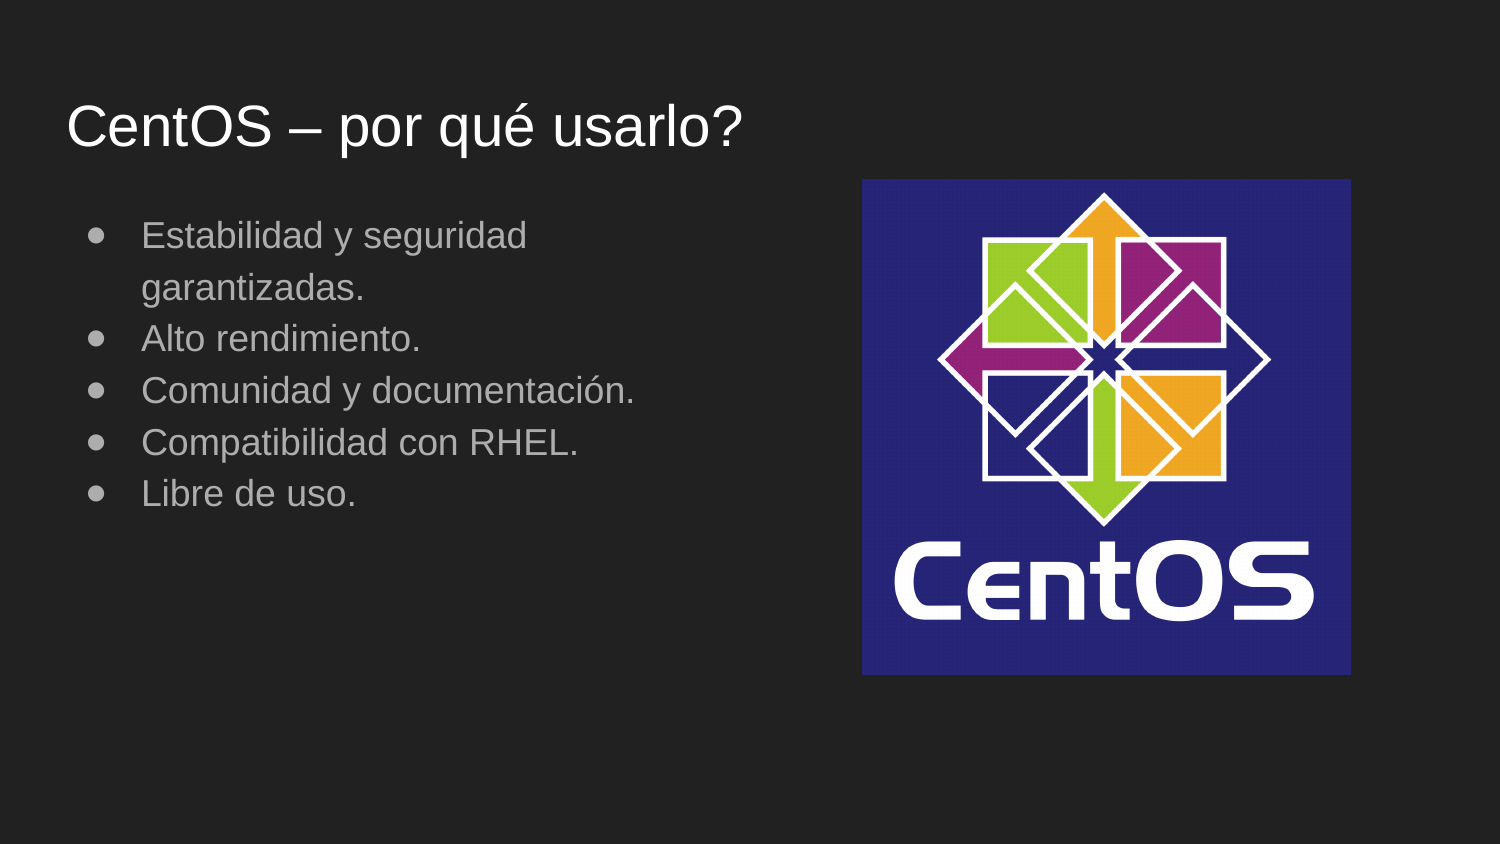

# CentOS – por qué usarlo?
Estabilidad y seguridad garantizadas.
Alto rendimiento.
Comunidad y documentación.
Compatibilidad con RHEL.
Libre de uso.